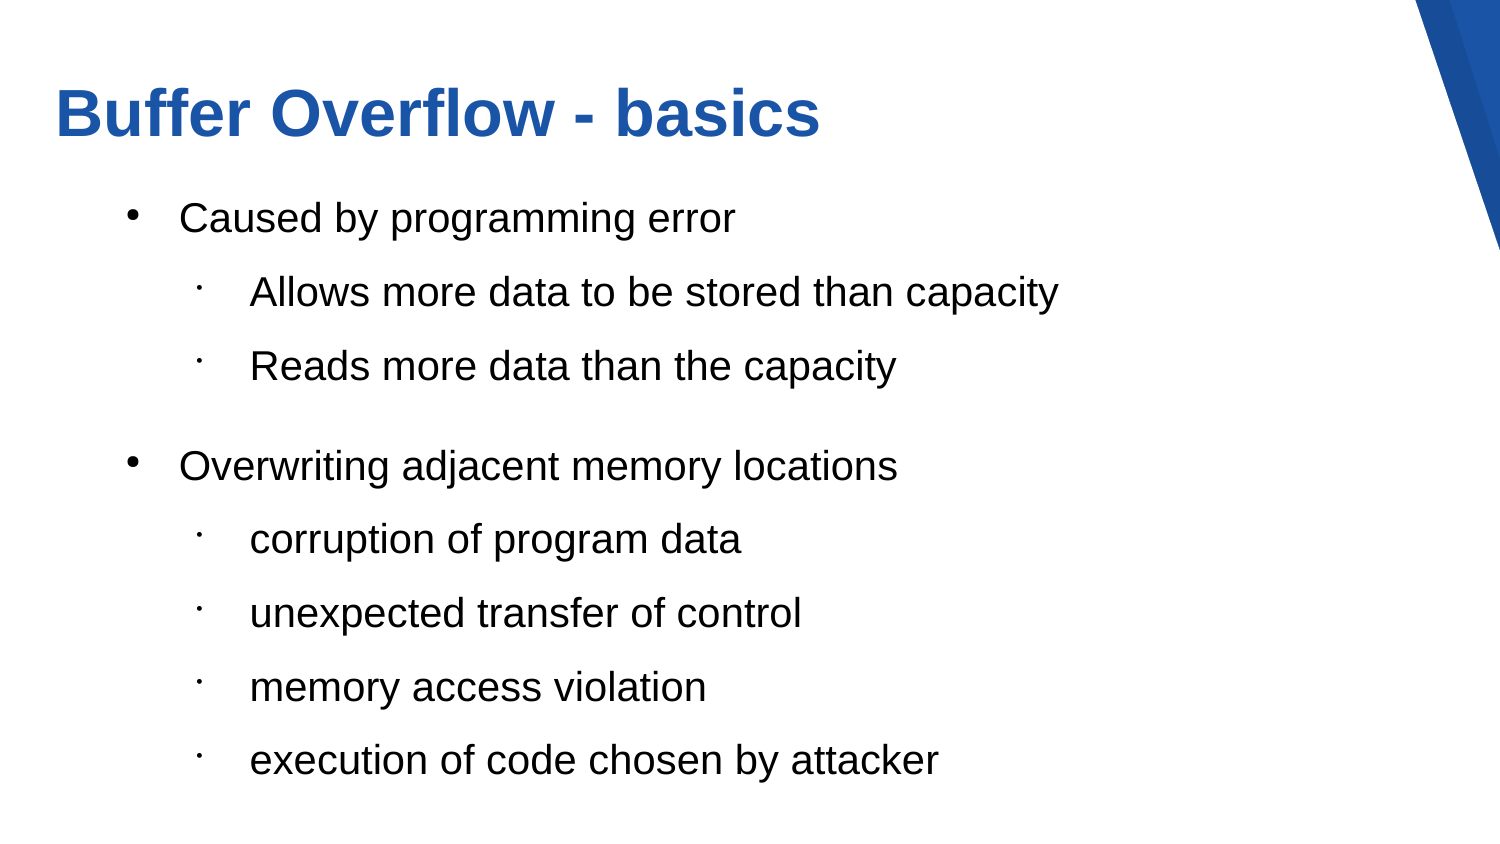

Buffer Overflow - basics
# Caused by programming error
Allows more data to be stored than capacity
Reads more data than the capacity
Overwriting adjacent memory locations
corruption of program data
unexpected transfer of control
memory access violation
execution of code chosen by attacker